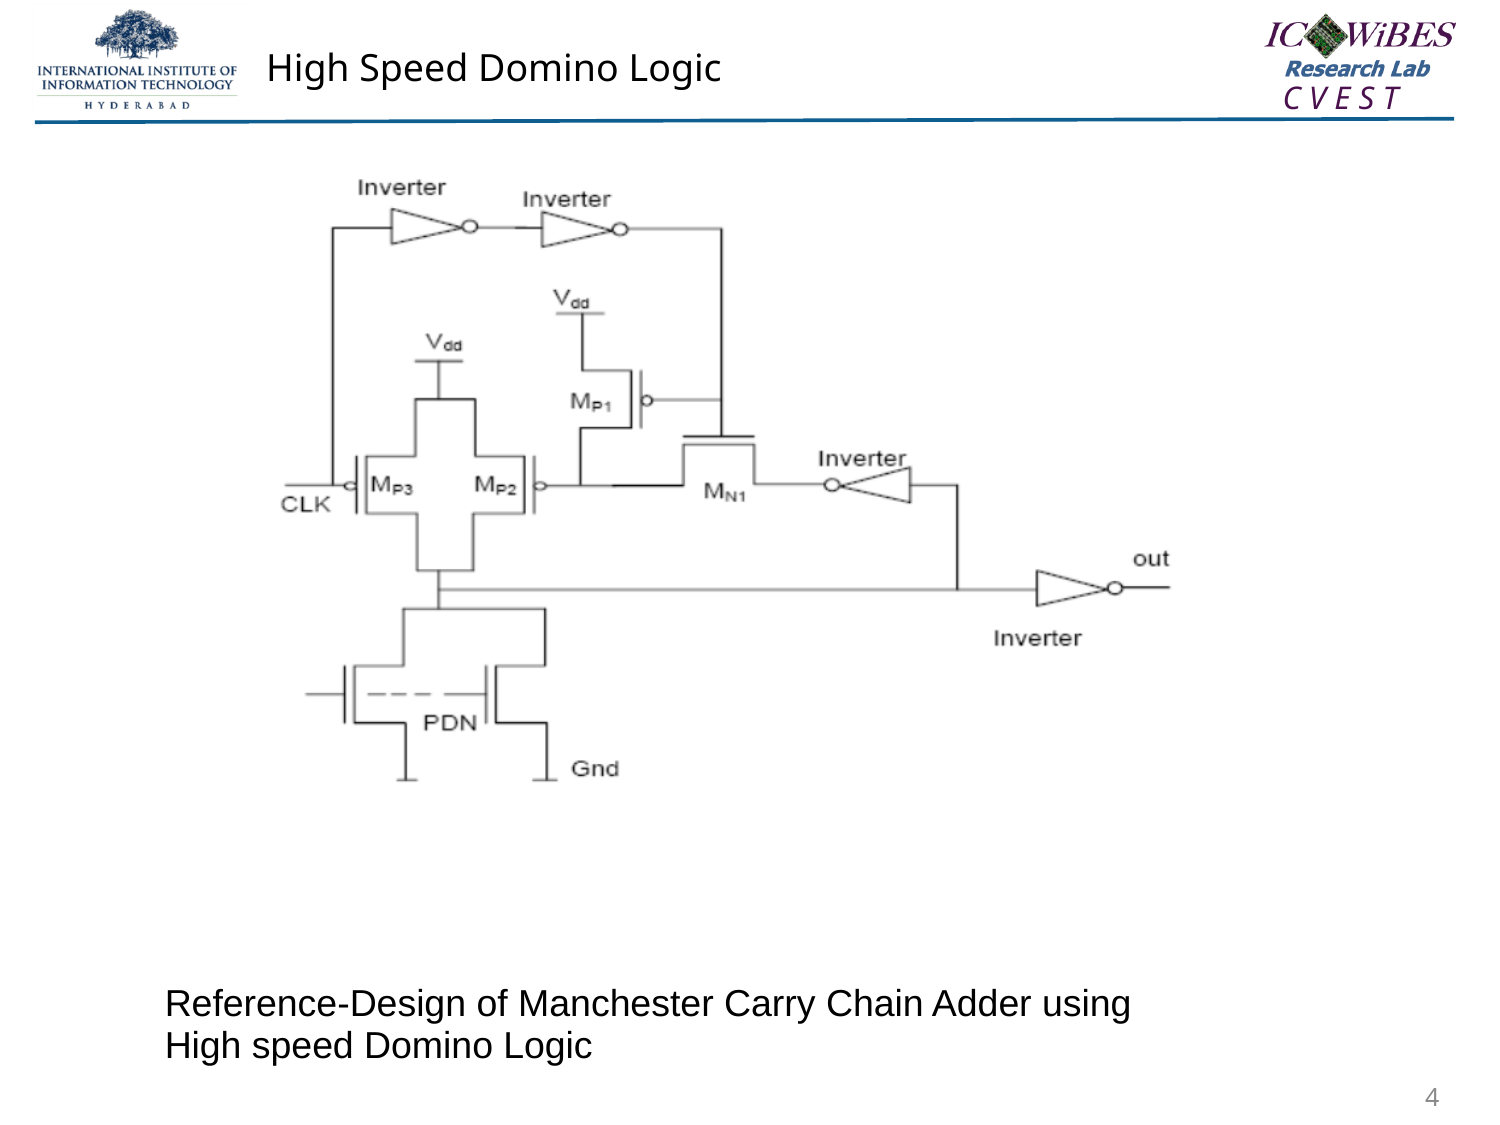

# High Speed Domino Logic
Reference-Design of Manchester Carry Chain Adder using
High speed Domino Logic